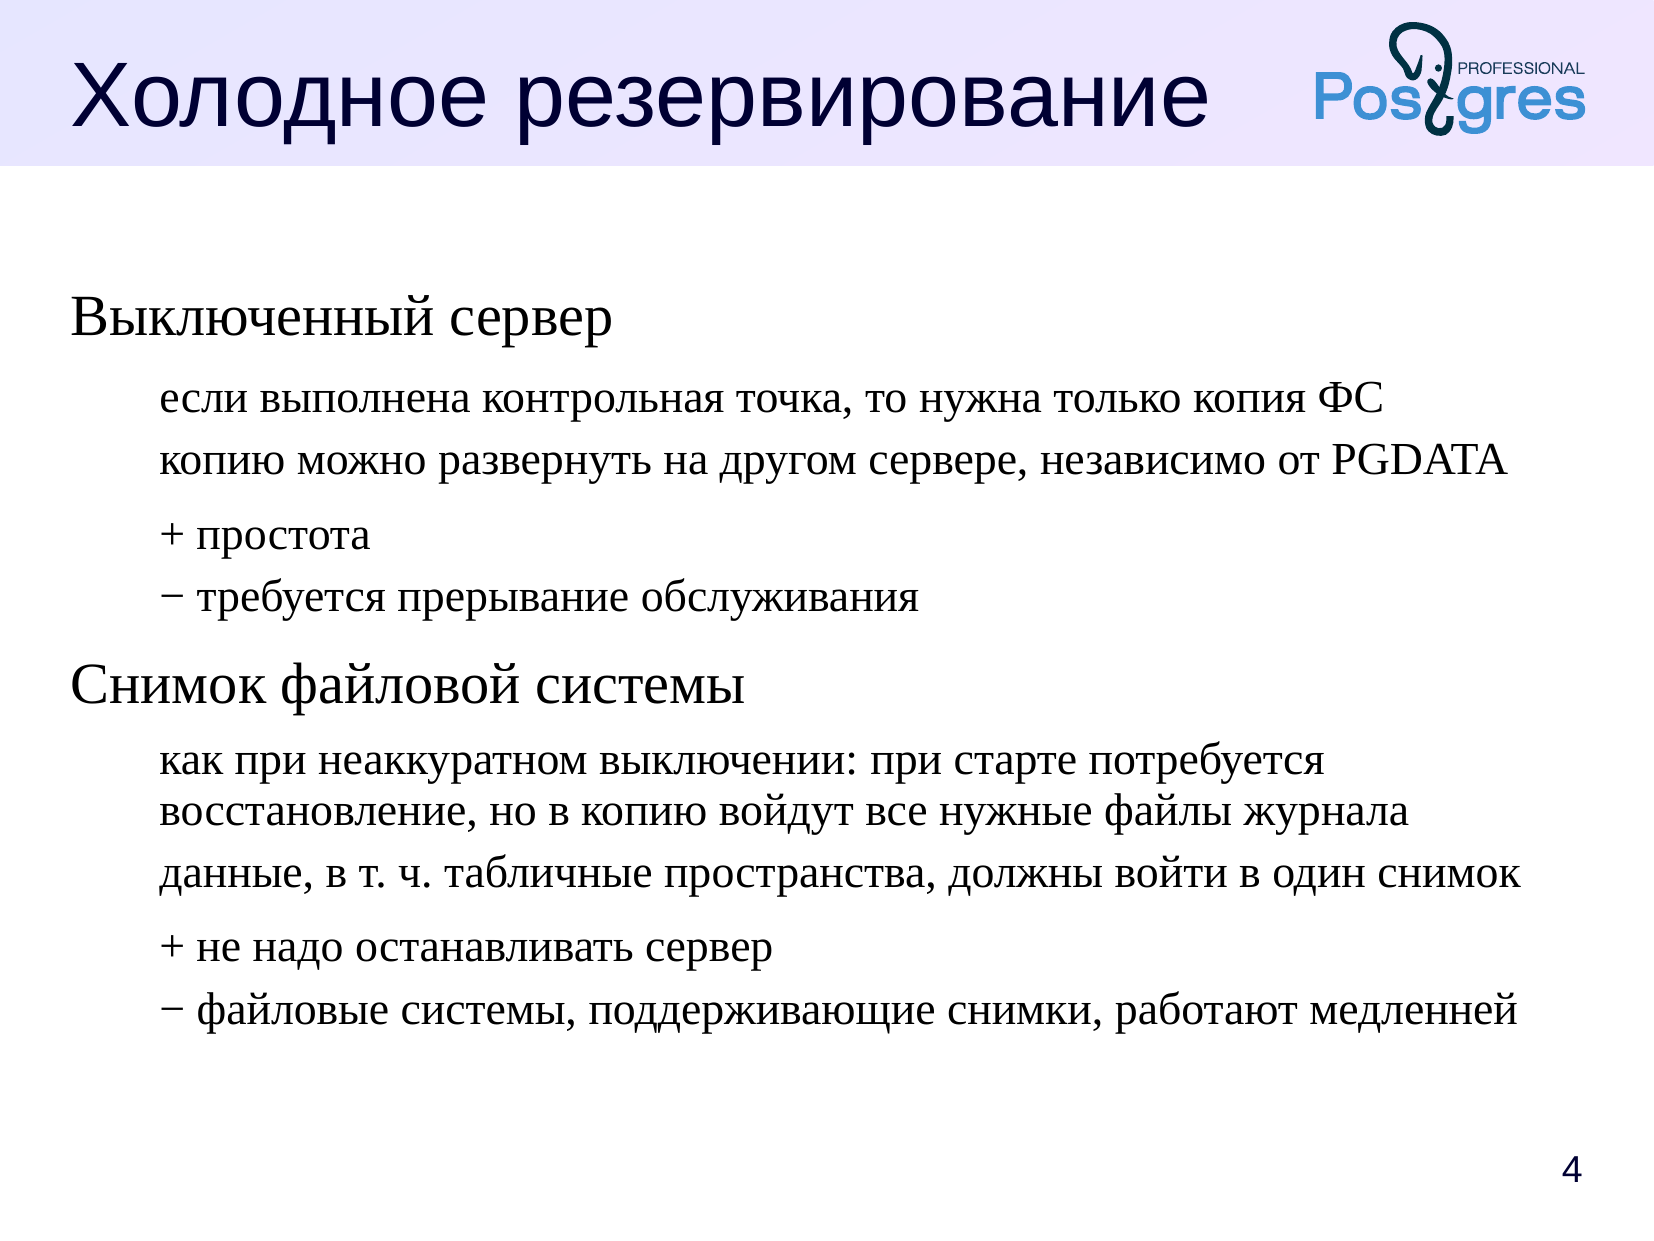

# Холодное резервирование
Выключенный сервер
если выполнена контрольная точка, то нужна только копия ФС
копию можно развернуть на другом сервере, независимо от PGDATA
+ простота
− требуется прерывание обслуживания
Снимок файловой системы
как при неаккуратном выключении: при старте потребуется восстановление, но в копию войдут все нужные файлы журнала
данные, в т. ч. табличные пространства, должны войти в один снимок
+ не надо останавливать сервер
− файловые системы, поддерживающие снимки, работают медленней